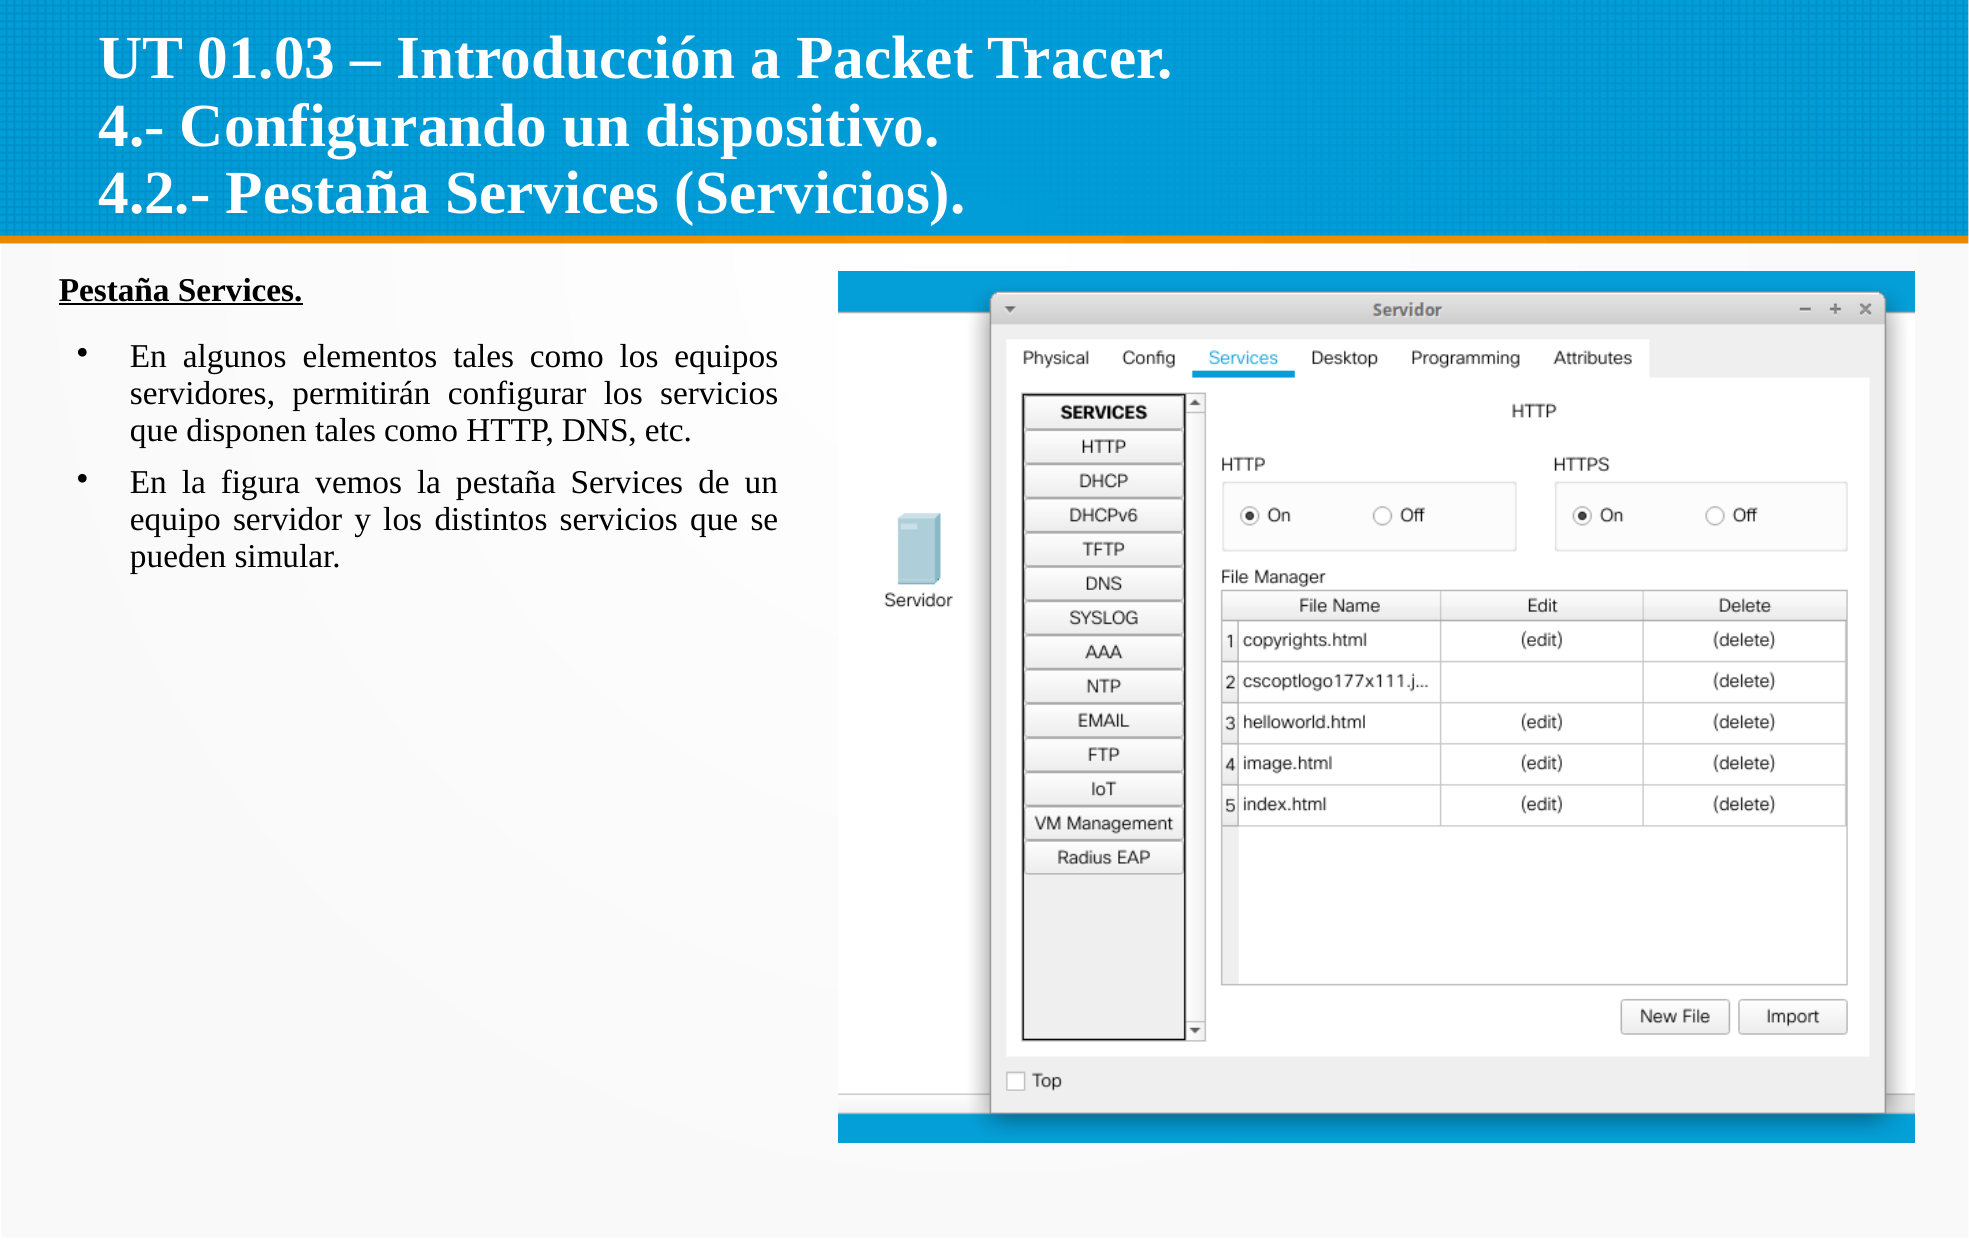

# UT 01.03 – Introducción a Packet Tracer. 4.- Configurando un dispositivo. 4.2.- Pestaña Services (Servicios).
Pestaña Services.
En algunos elementos tales como los equipos servidores, permitirán configurar los servicios que disponen tales como HTTP, DNS, etc.
En la figura vemos la pestaña Services de un equipo servidor y los distintos servicios que se pueden simular.